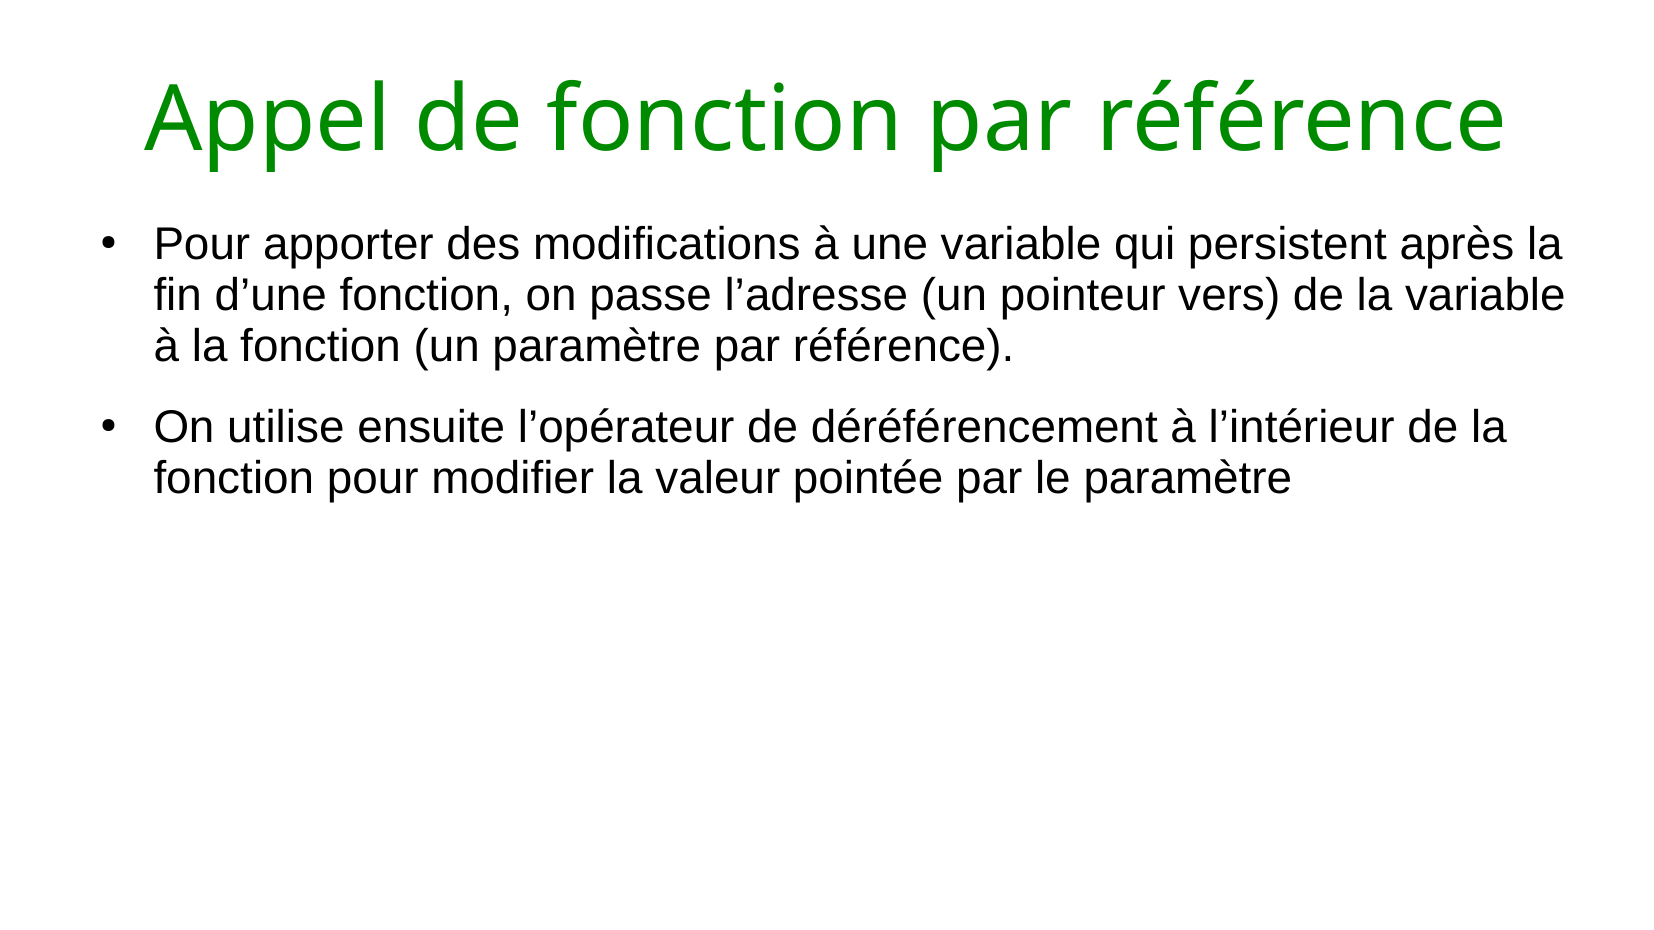

# Appel de fonction par référence
Pour apporter des modifications à une variable qui persistent après la fin d’une fonction, on passe l’adresse (un pointeur vers) de la variable à la fonction (un paramètre par référence).
On utilise ensuite l’opérateur de déréférencement à l’intérieur de la fonction pour modifier la valeur pointée par le paramètre